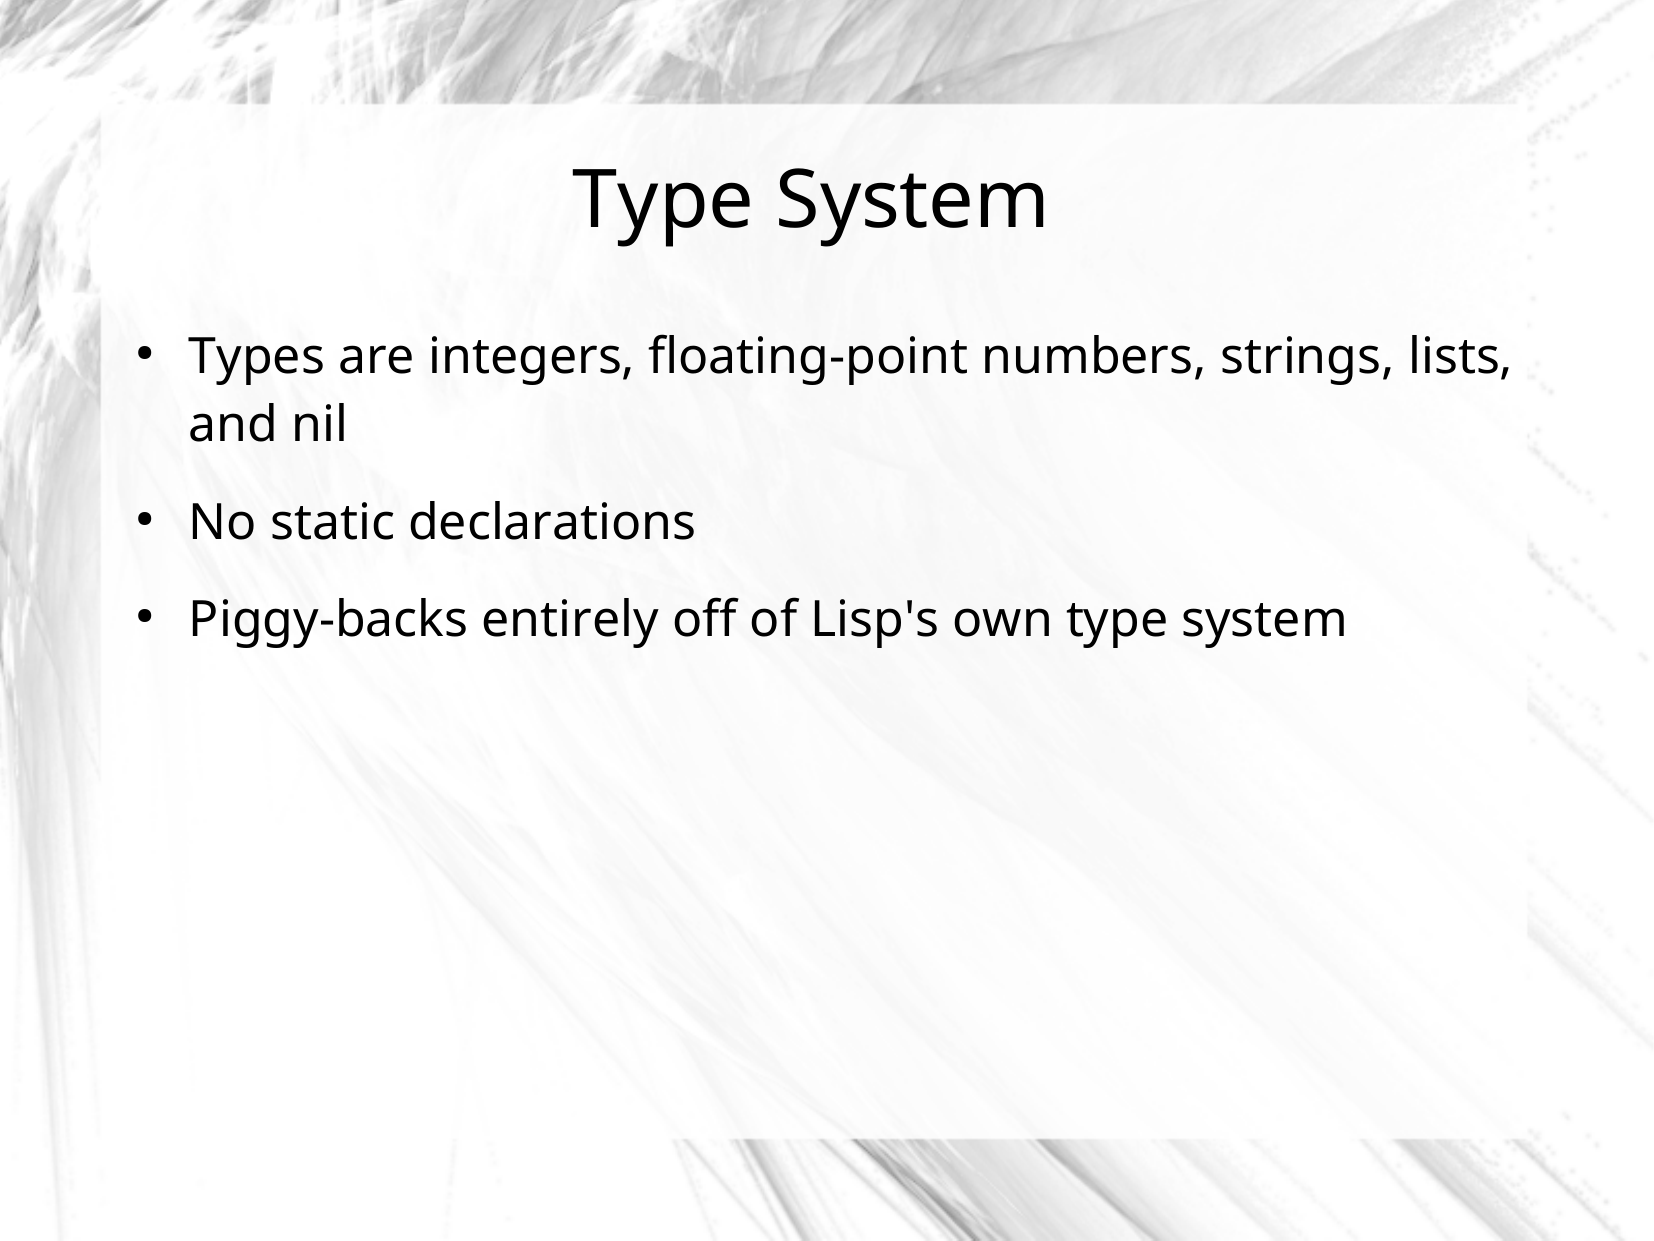

# Type System
Types are integers, floating-point numbers, strings, lists, and nil
No static declarations
Piggy-backs entirely off of Lisp's own type system